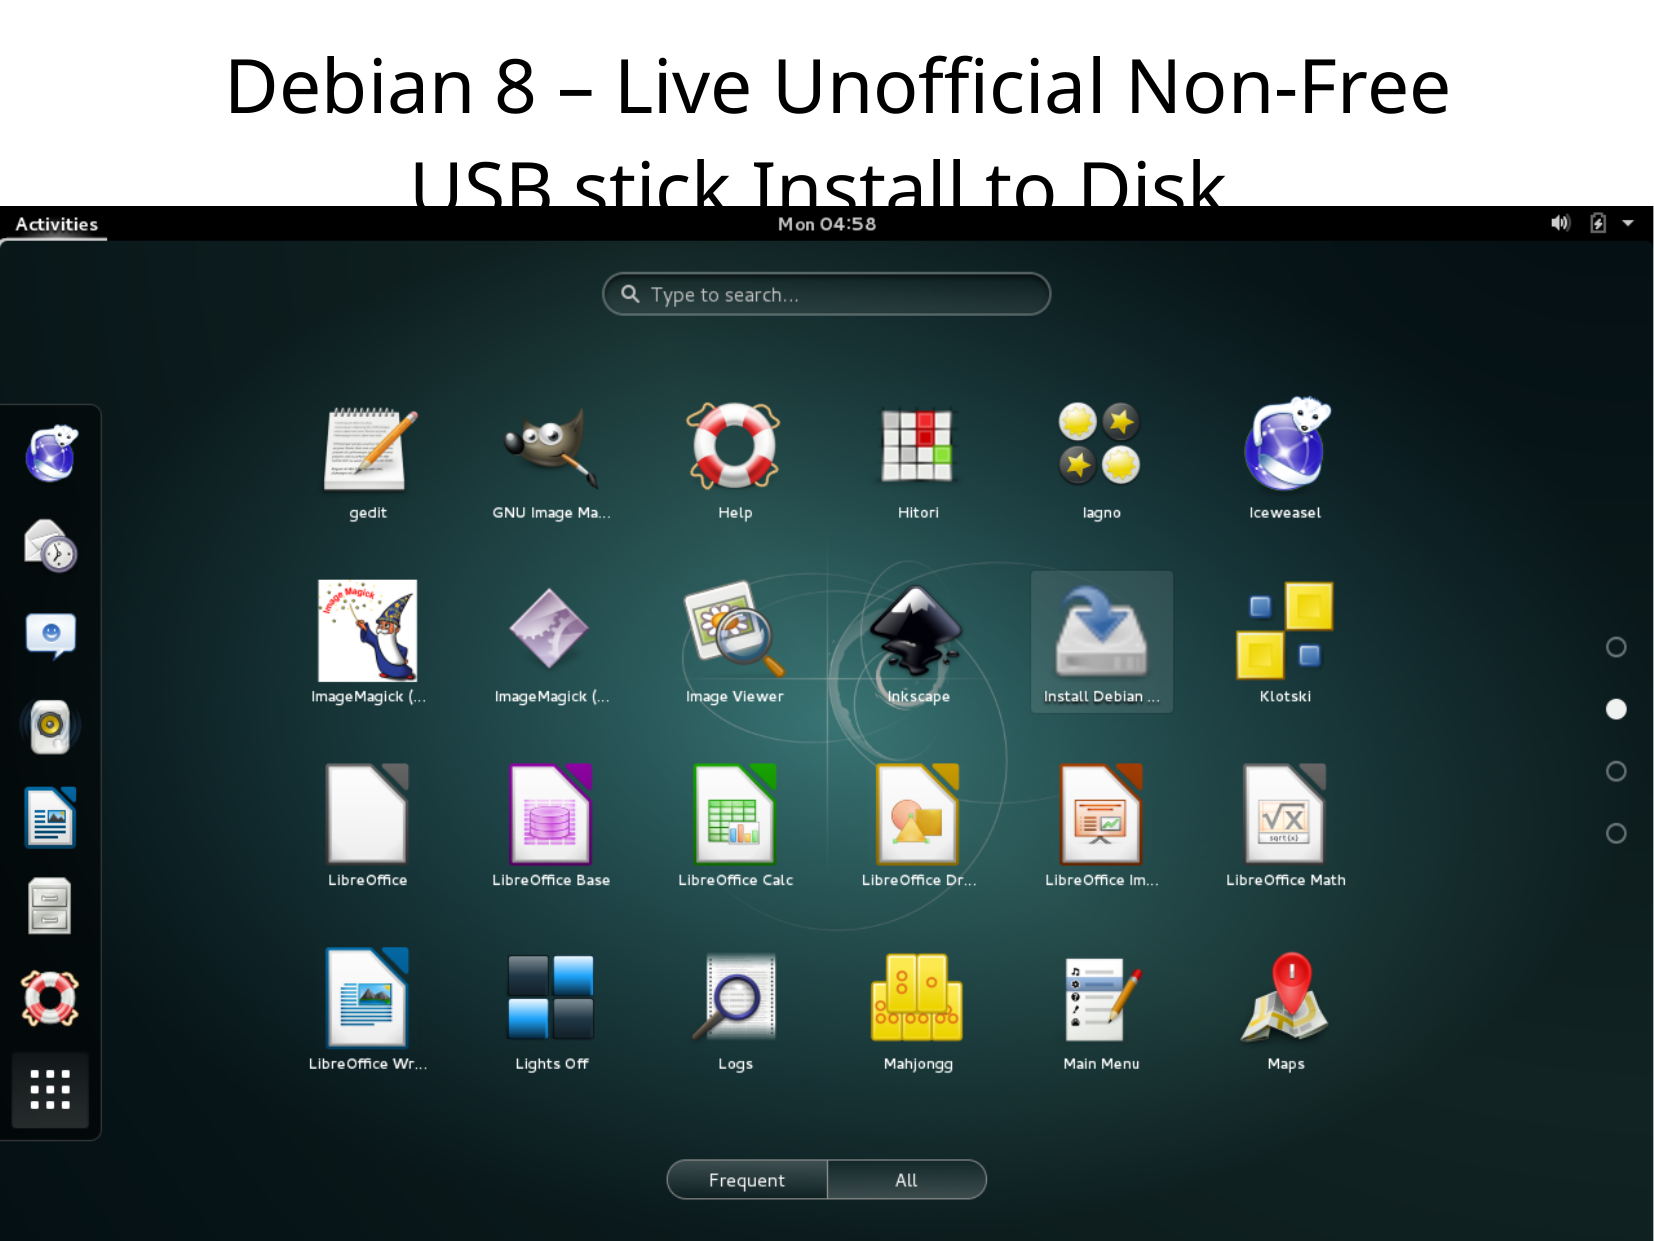

# Debian 8 – Live Unofficial Non-Free USB stick Install to Disk